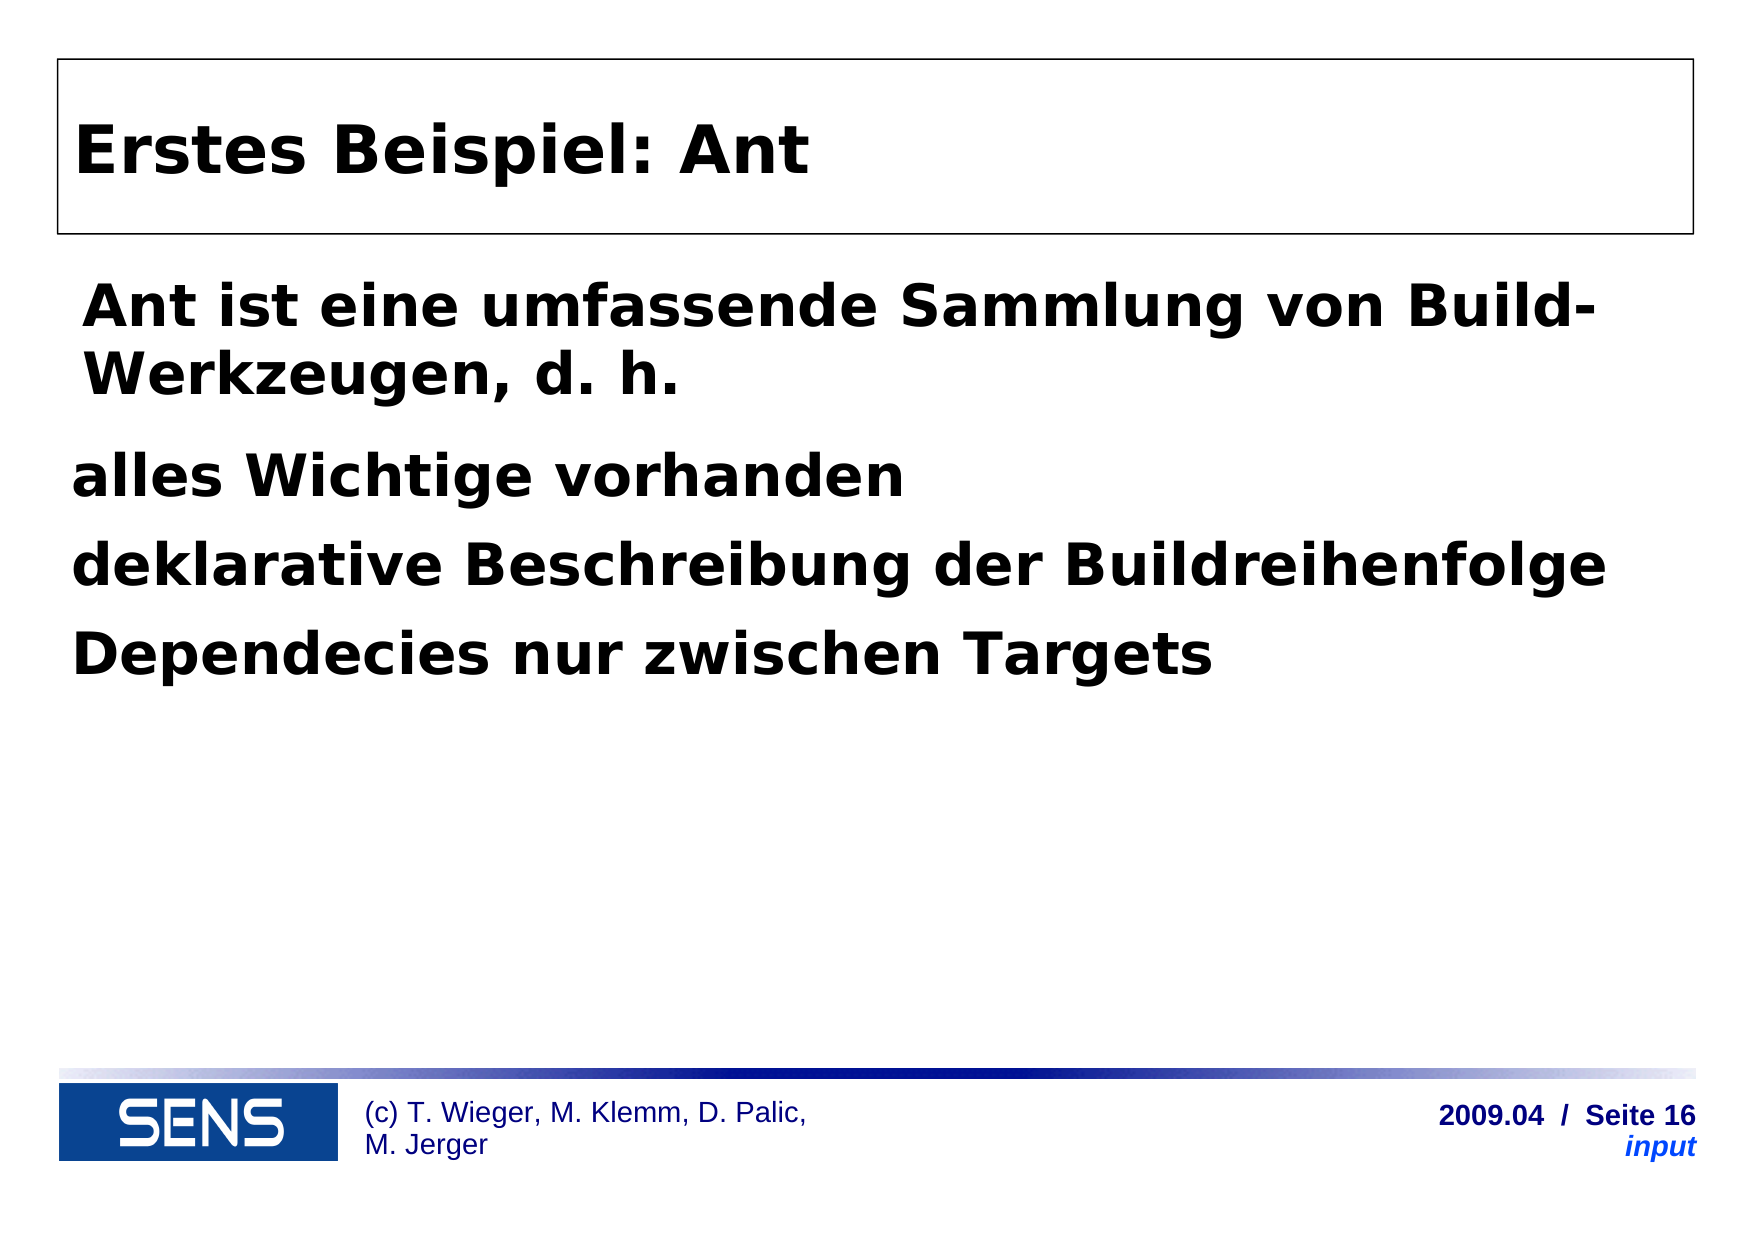

# Erstes Beispiel: Ant
Ant ist eine umfassende Sammlung von Build-Werkzeugen, d. h.
alles Wichtige vorhanden
deklarative Beschreibung der Buildreihenfolge
Dependecies nur zwischen Targets